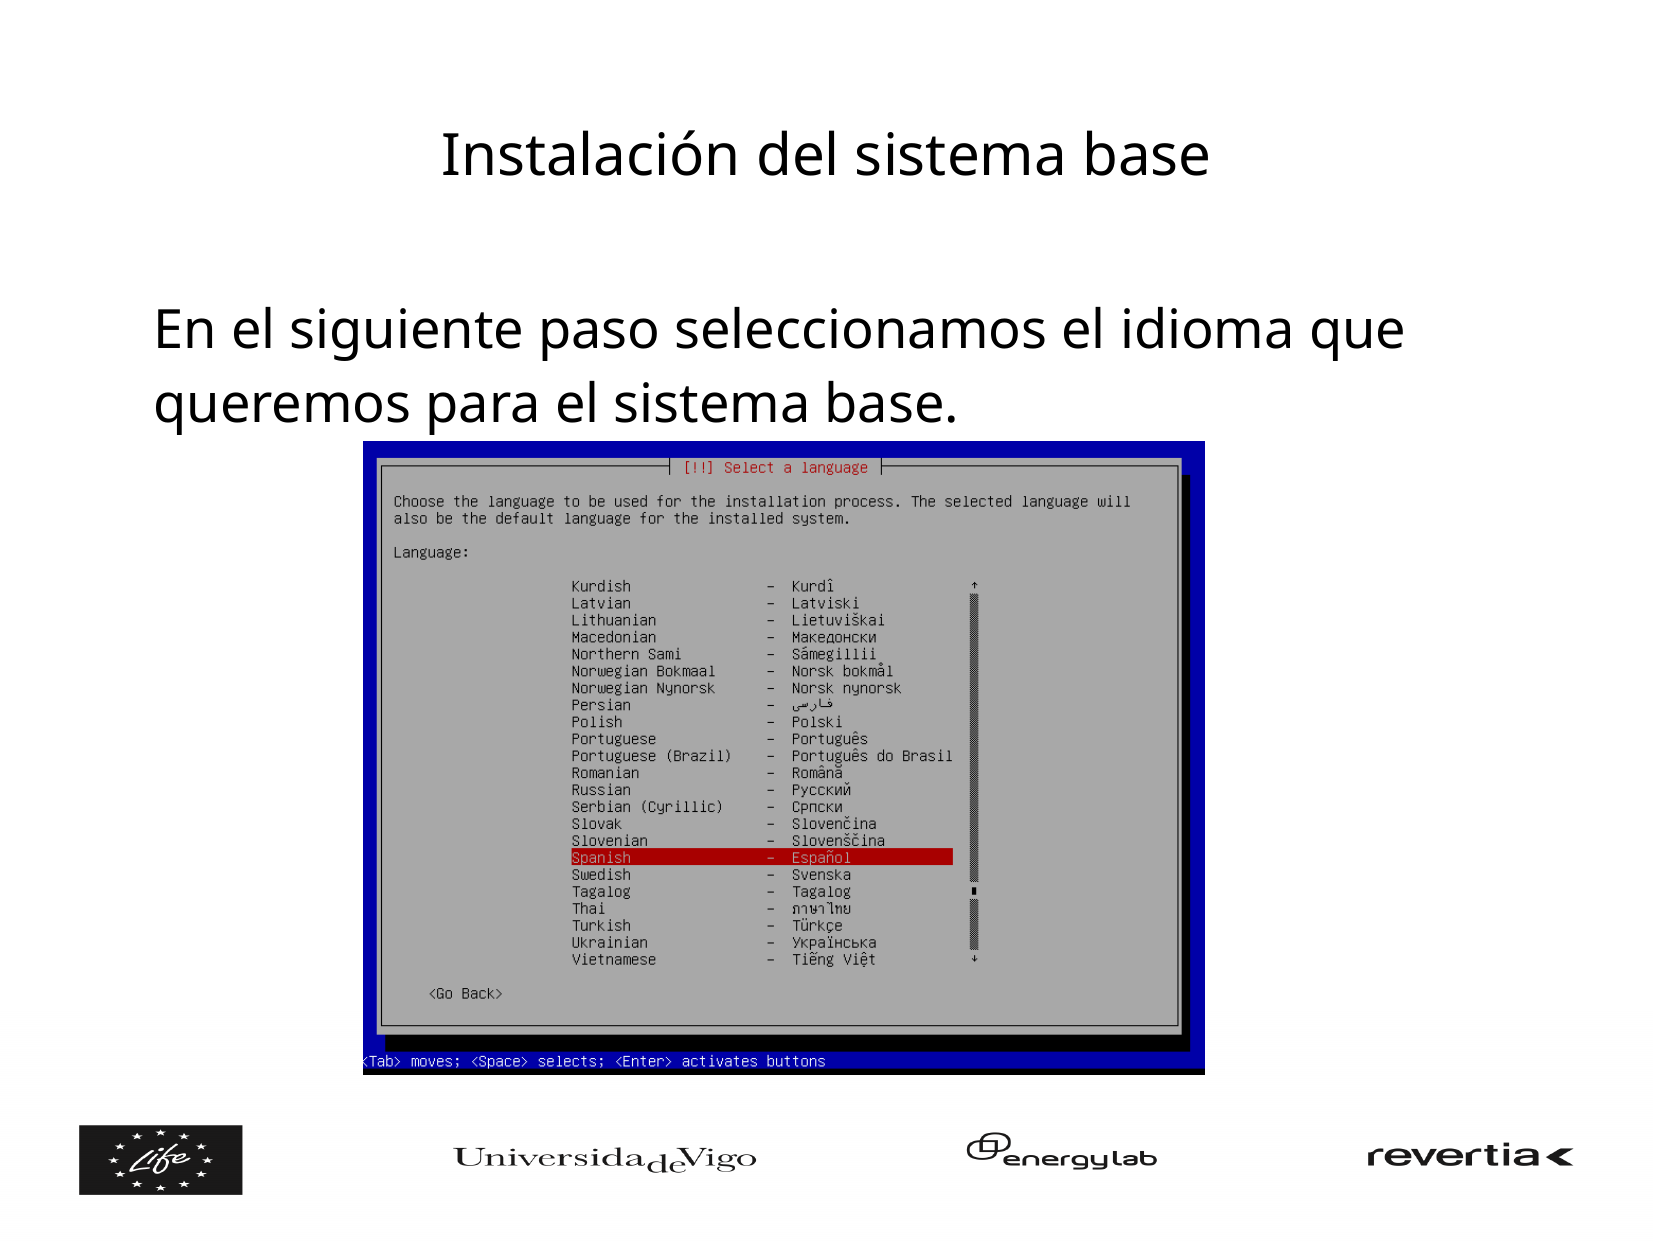

# Instalación del sistema base
En el siguiente paso seleccionamos el idioma que queremos para el sistema base.